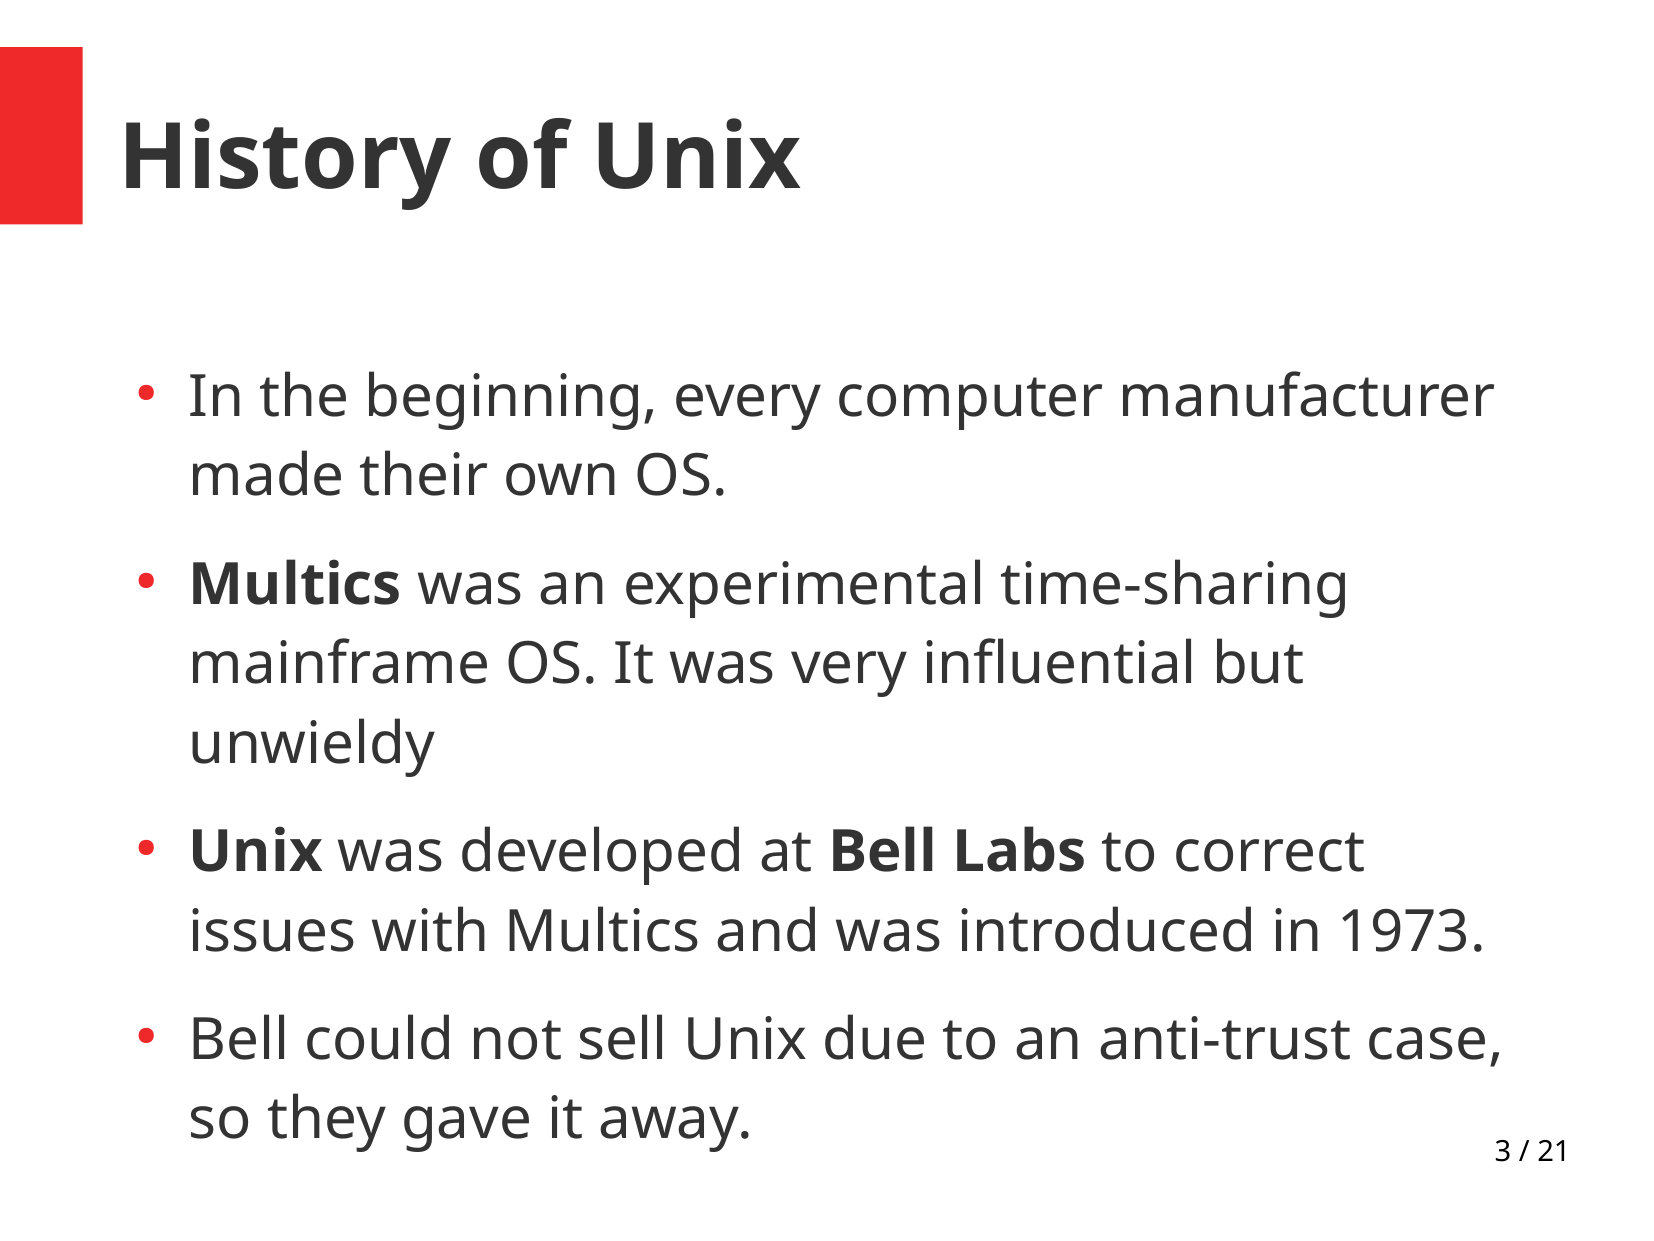

# History of Unix
In the beginning, every computer manufacturer made their own OS.
Multics was an experimental time-sharing mainframe OS. It was very influential but unwieldy
Unix was developed at Bell Labs to correct issues with Multics and was introduced in 1973.
Bell could not sell Unix due to an anti-trust case, so they gave it away.
3